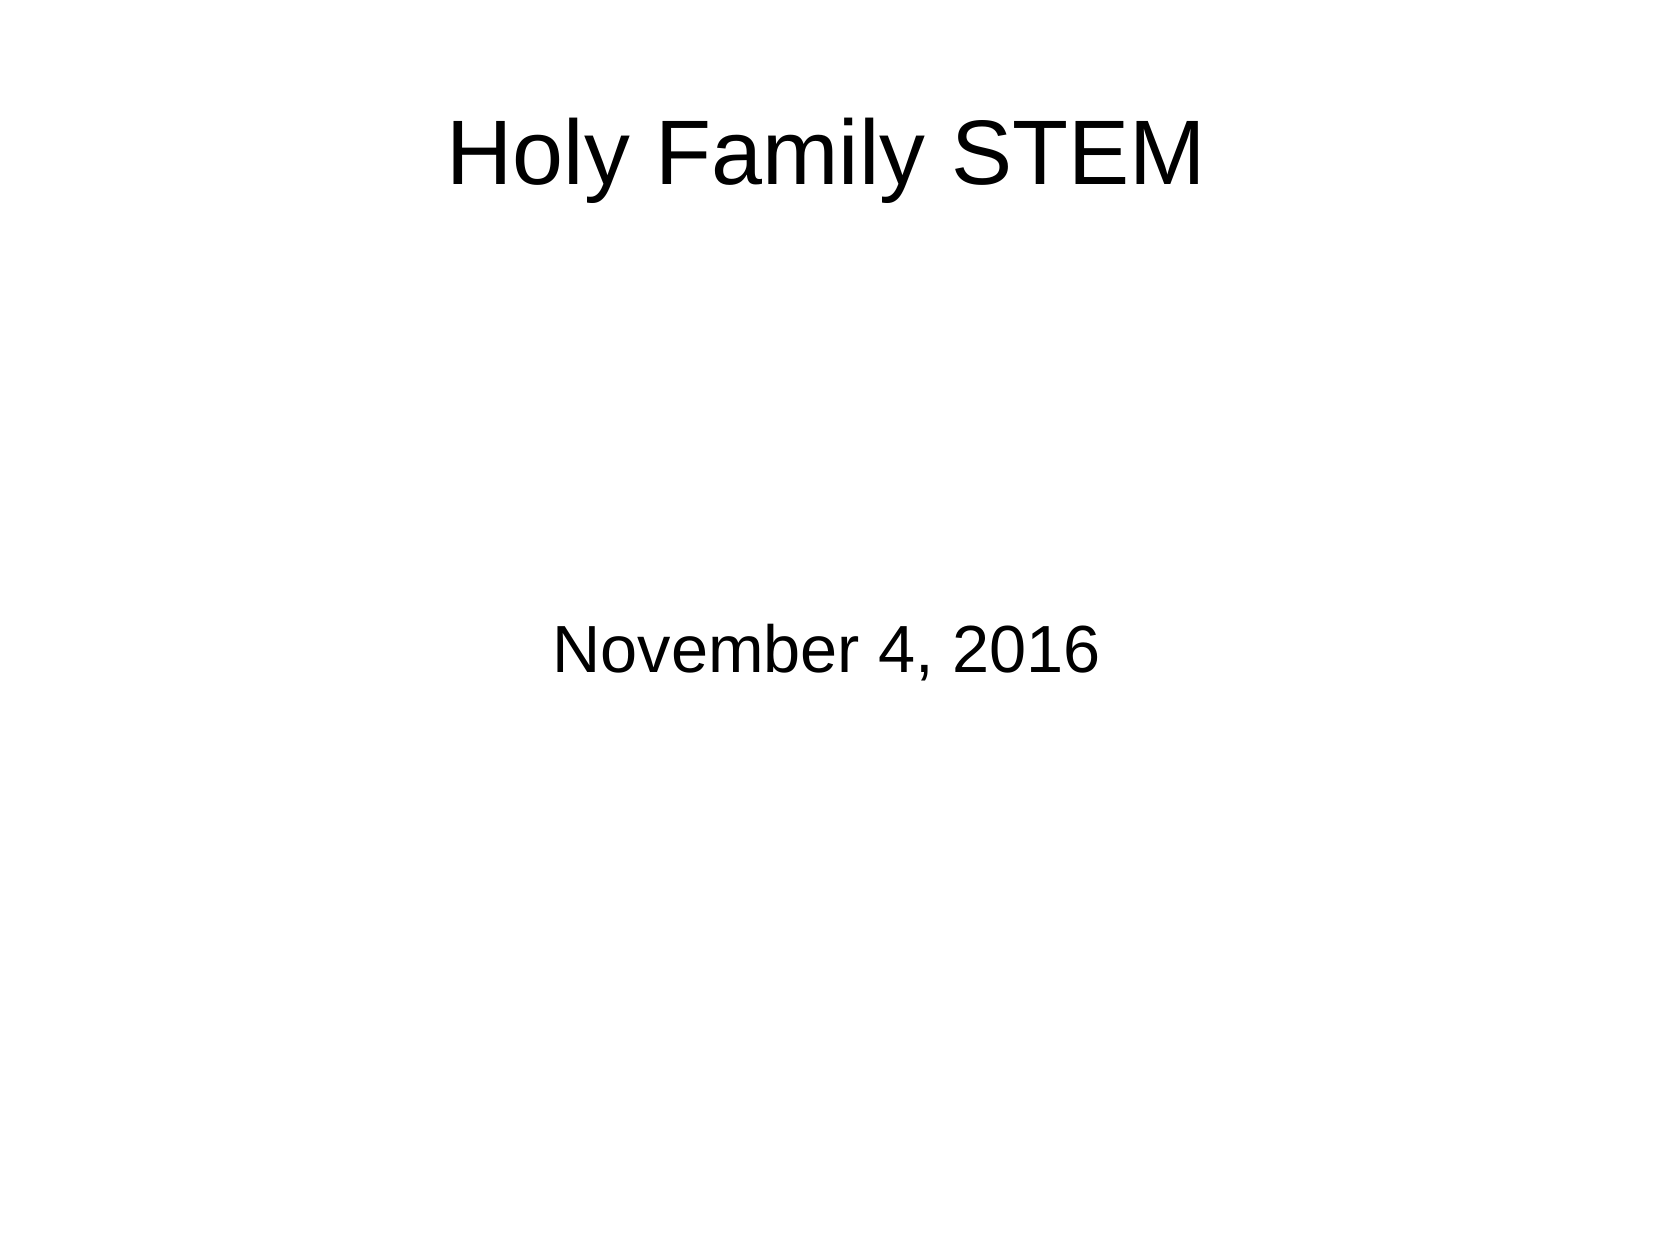

# Holy Family STEM
November 4, 2016